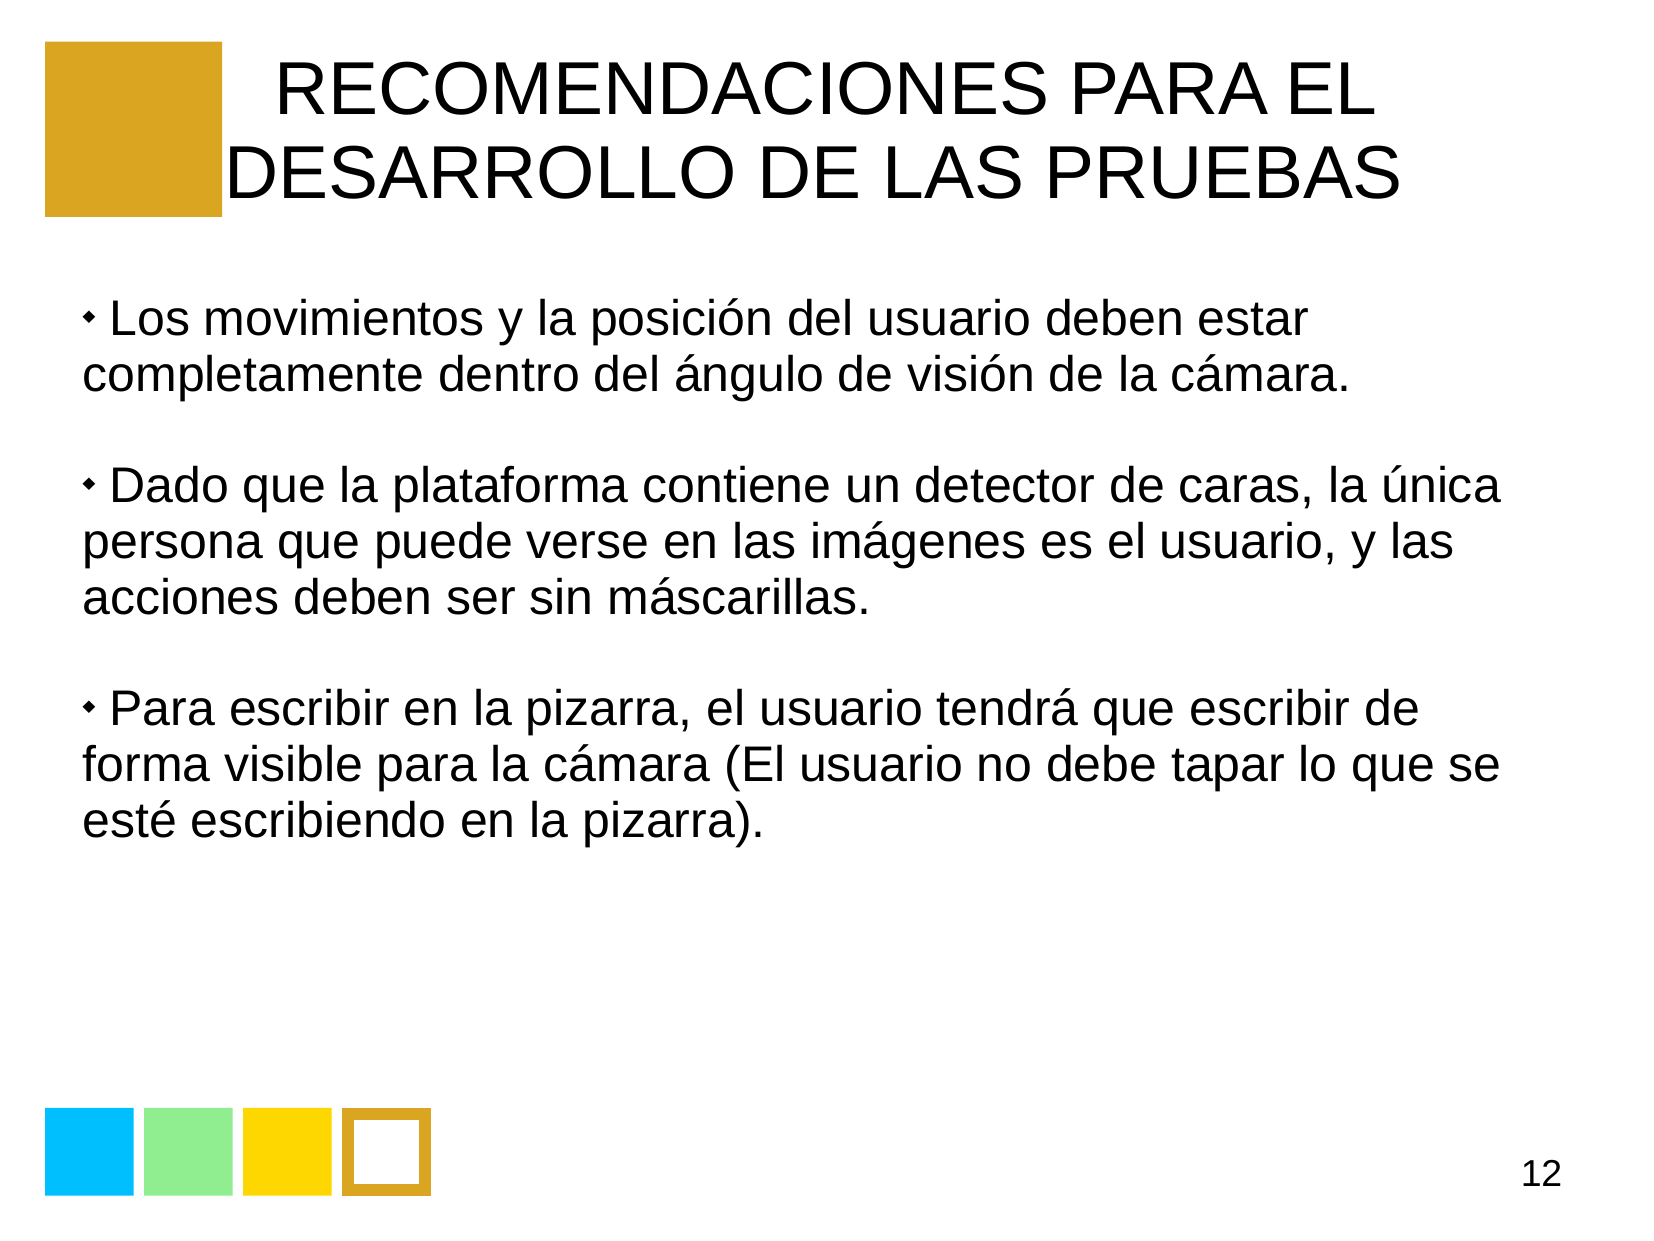

# RECOMENDACIONES PARA EL DESARROLLO DE LAS PRUEBAS
 Los movimientos y la posición del usuario deben estar completamente dentro del ángulo de visión de la cámara.
 Dado que la plataforma contiene un detector de caras, la única persona que puede verse en las imágenes es el usuario, y las acciones deben ser sin máscarillas.
 Para escribir en la pizarra, el usuario tendrá que escribir de forma visible para la cámara (El usuario no debe tapar lo que se esté escribiendo en la pizarra).